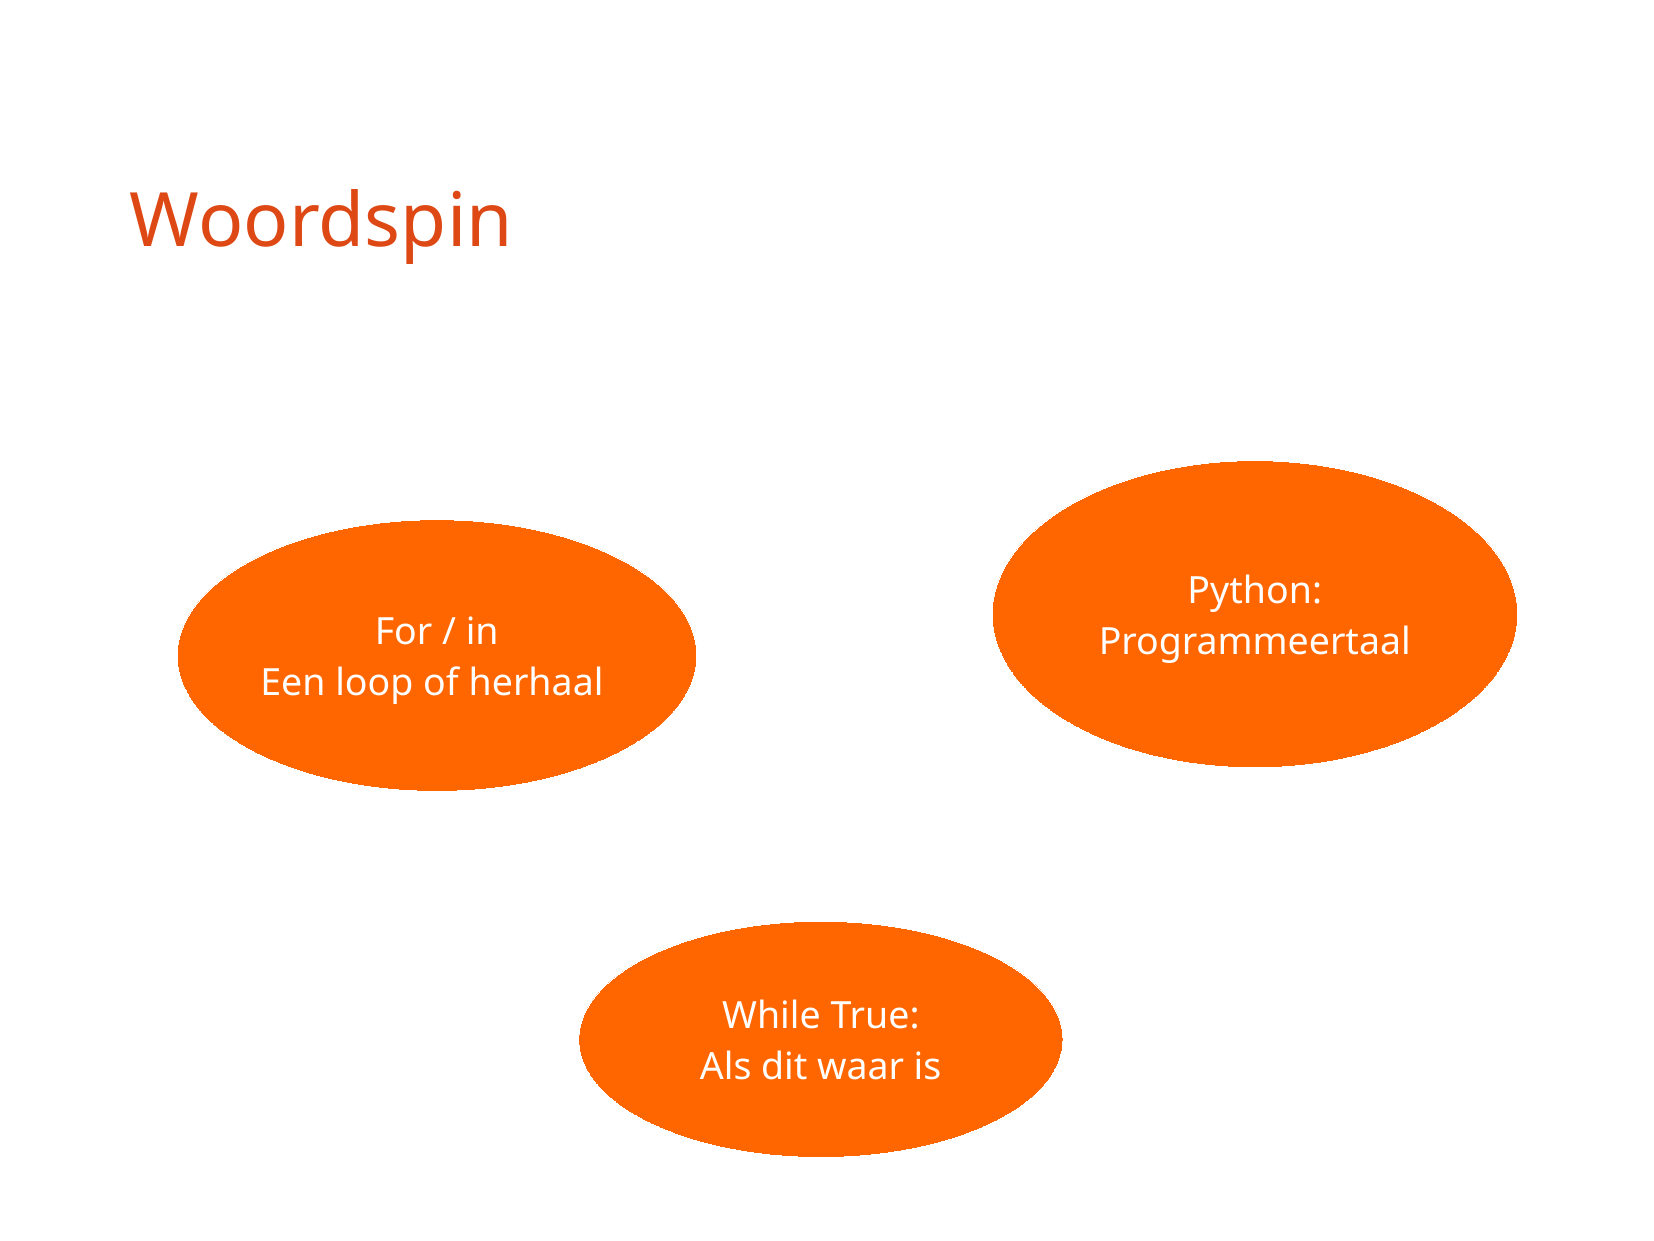

# Woordspin
Python:
Programmeertaal
For / in
Een loop of herhaal
While True:
Als dit waar is